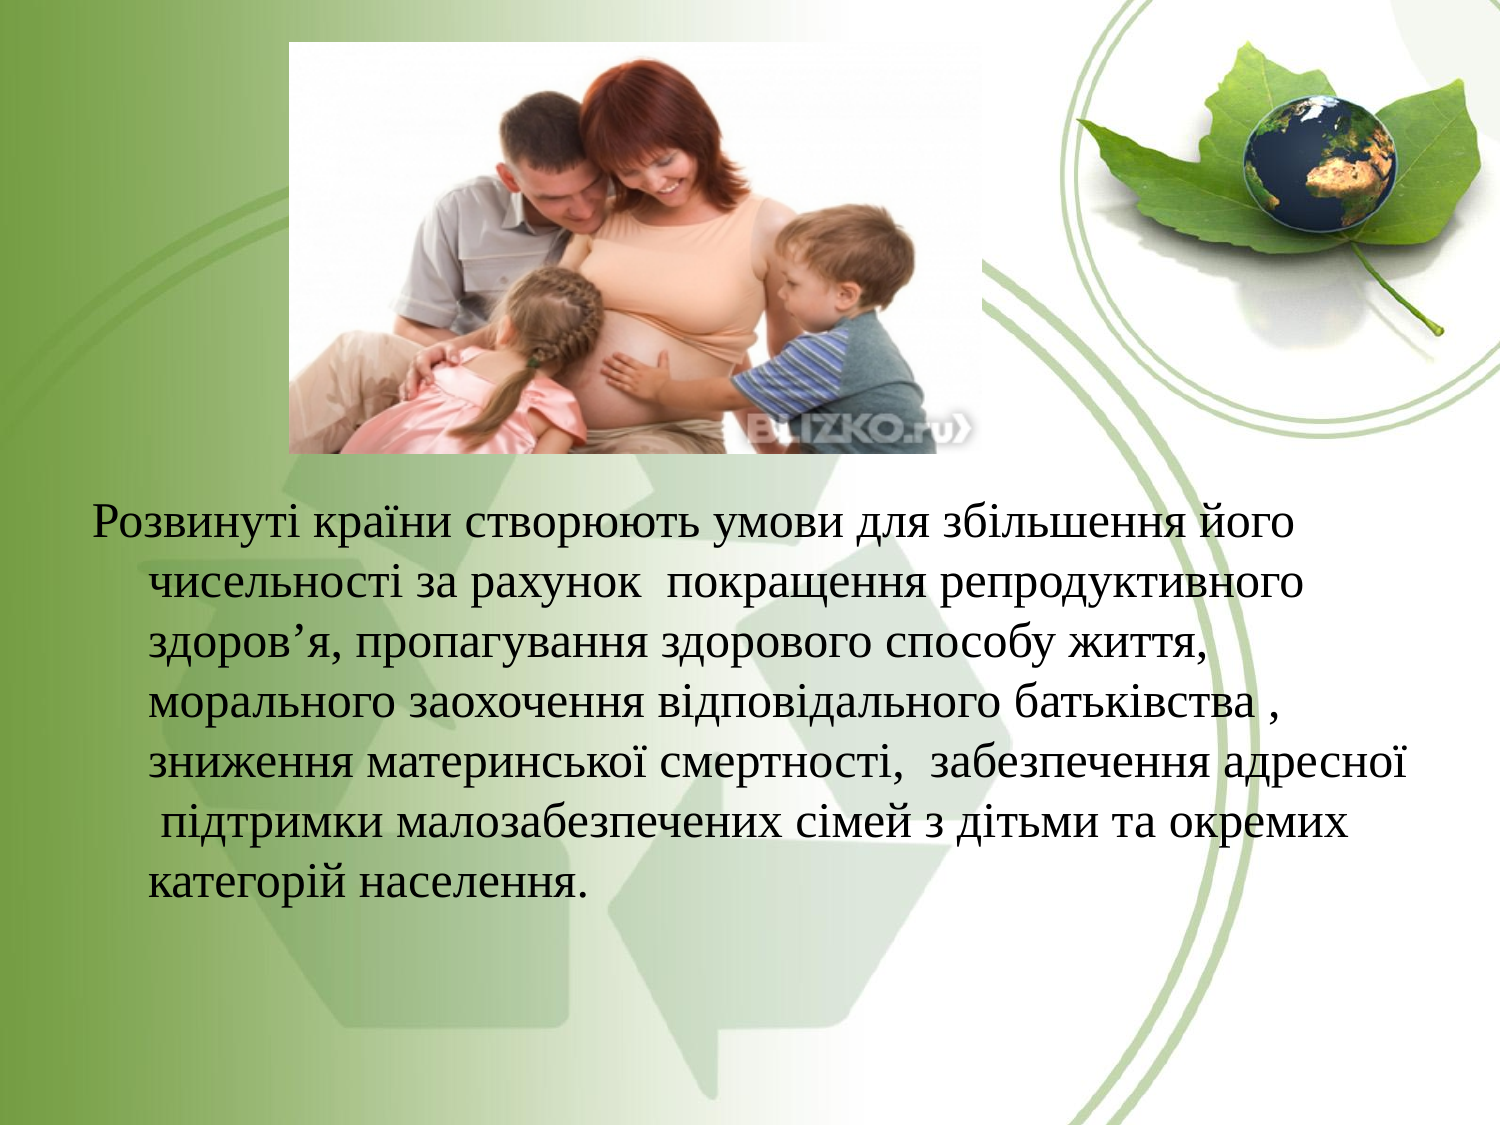

# Розвинуті країни створюють умови для збільшення його чисельності за рахунок покращення репродуктивного здоров’я, пропагування здорового способу життя, морального заохочення відповідального батьківства , зниження материнської смертності, забезпечення адресної підтримки малозабезпечених сімей з дітьми та окремих категорій населення.